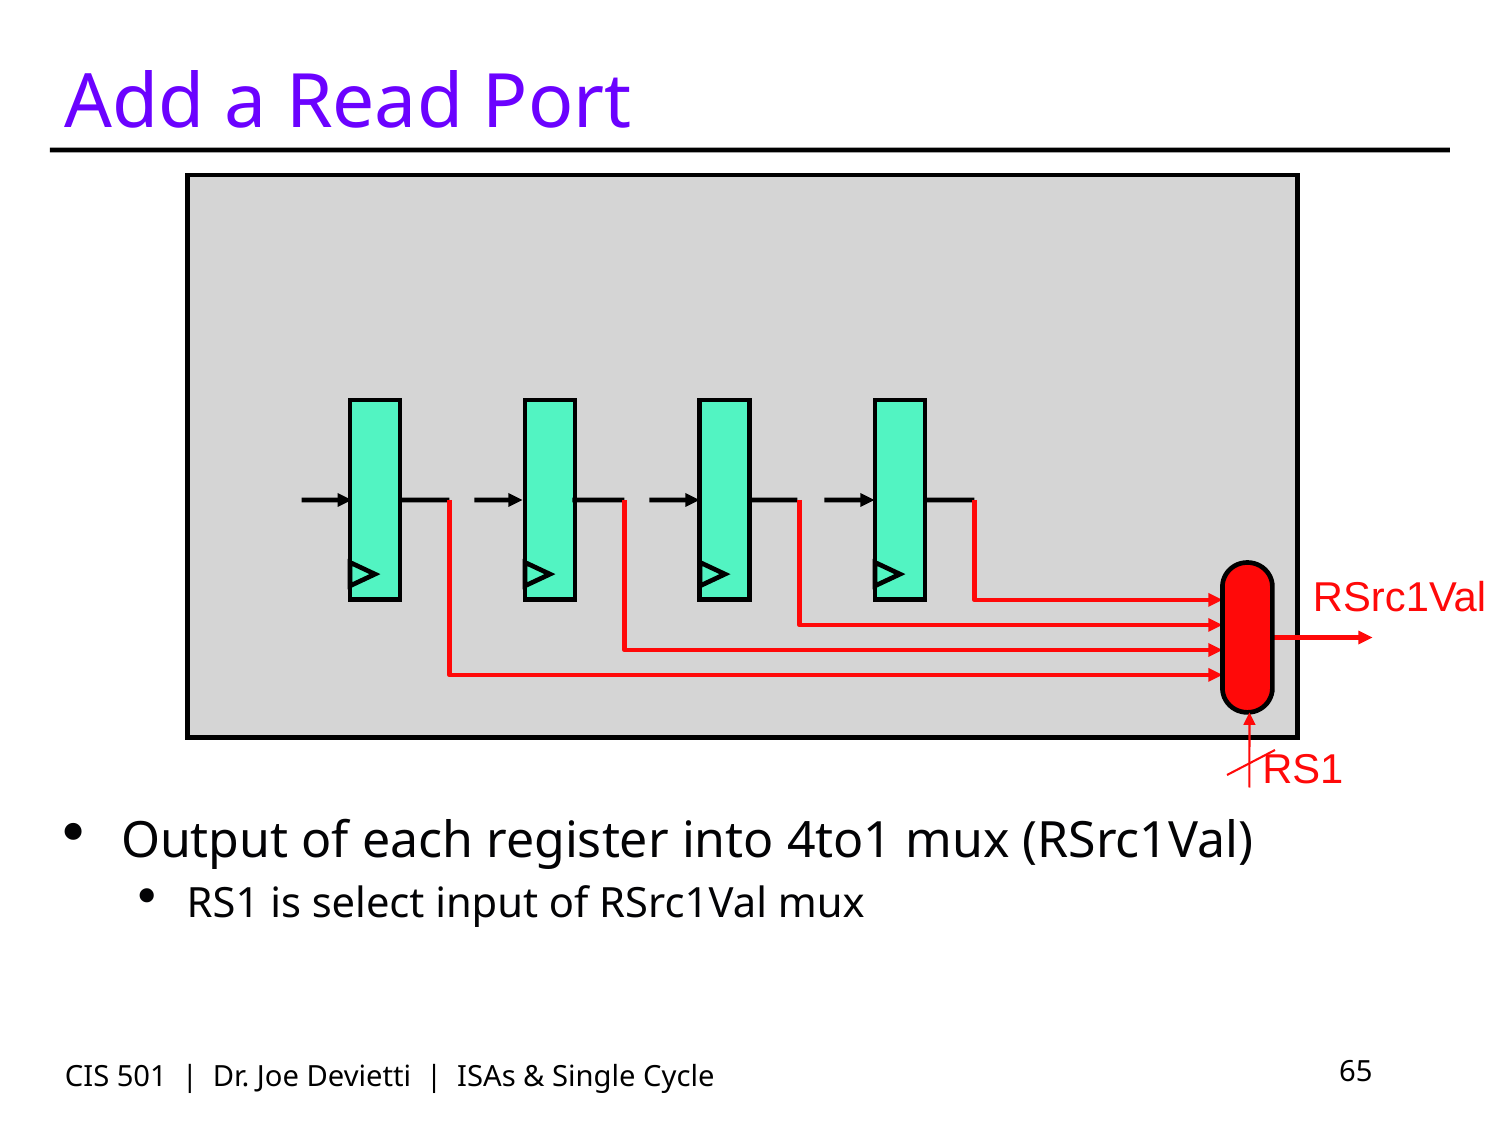

Add a Read Port
RSrc1Val
RS1
Output of each register into 4to1 mux (RSrc1Val)
RS1 is select input of RSrc1Val mux
CIS 501 | Dr. Joe Devietti | ISAs & Single Cycle